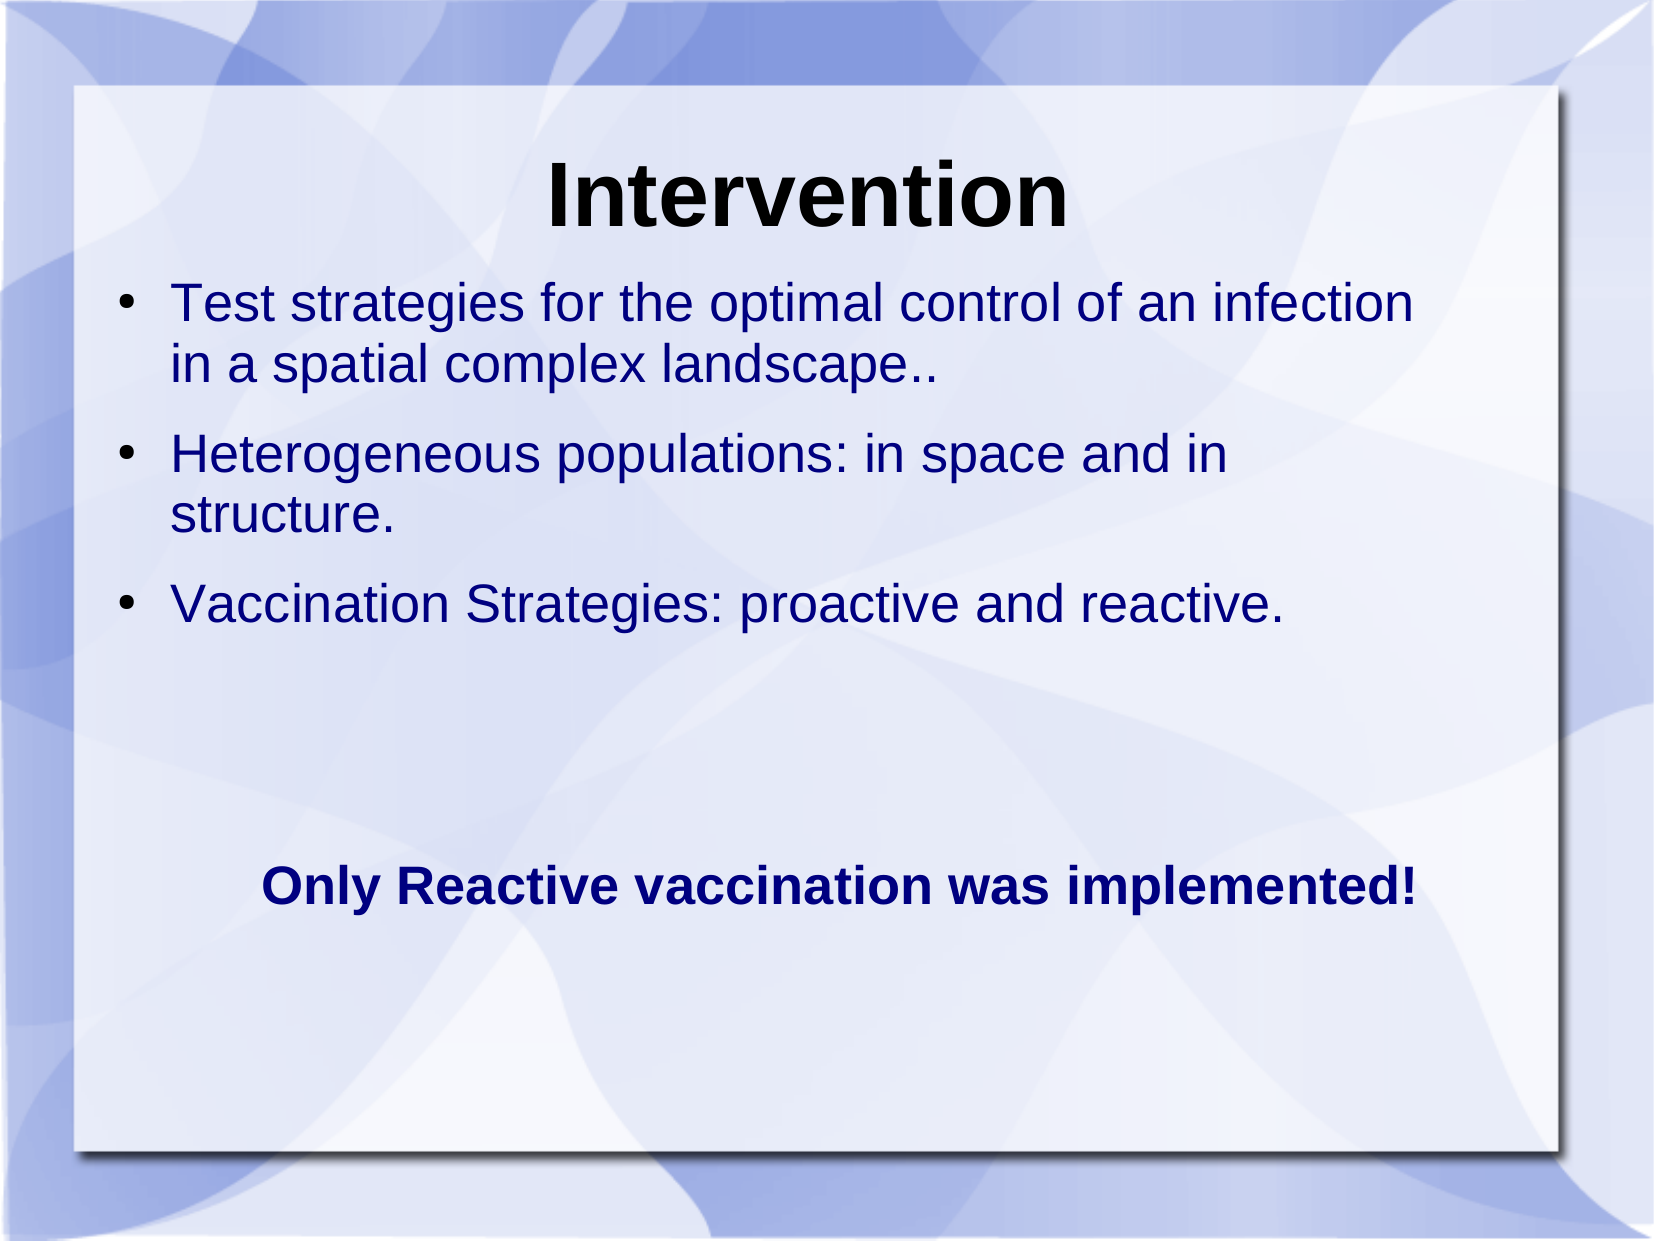

# Intervention
Test strategies for the optimal control of an infection in a spatial complex landscape..
Heterogeneous populations: in space and in structure.
Vaccination Strategies: proactive and reactive.
Only Reactive vaccination was implemented!